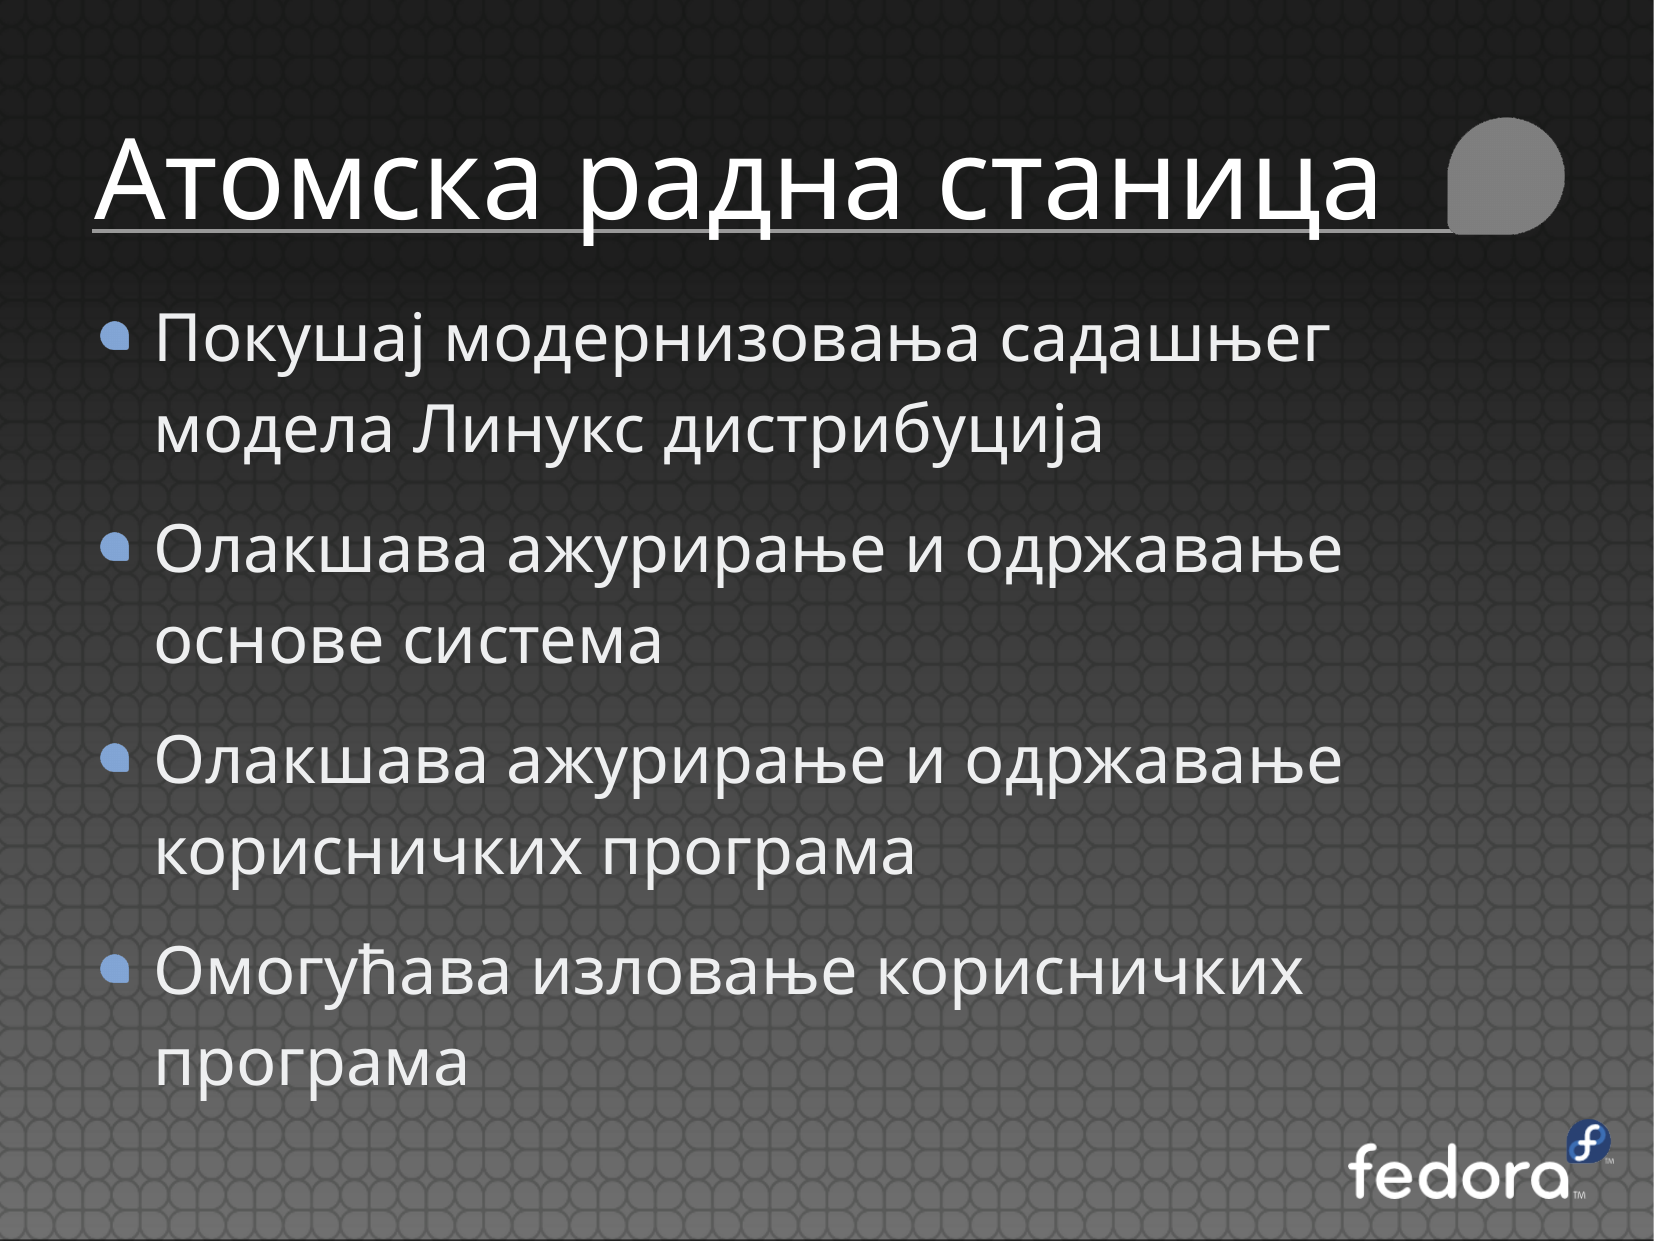

Атомска радна станица
# Покушај модернизовања садашњег модела Линукс дистрибуција
Олакшава ажурирање и одржавање основе система
Олакшава ажурирање и одржавање корисничких програма
Омогућава изловање корисничких програма